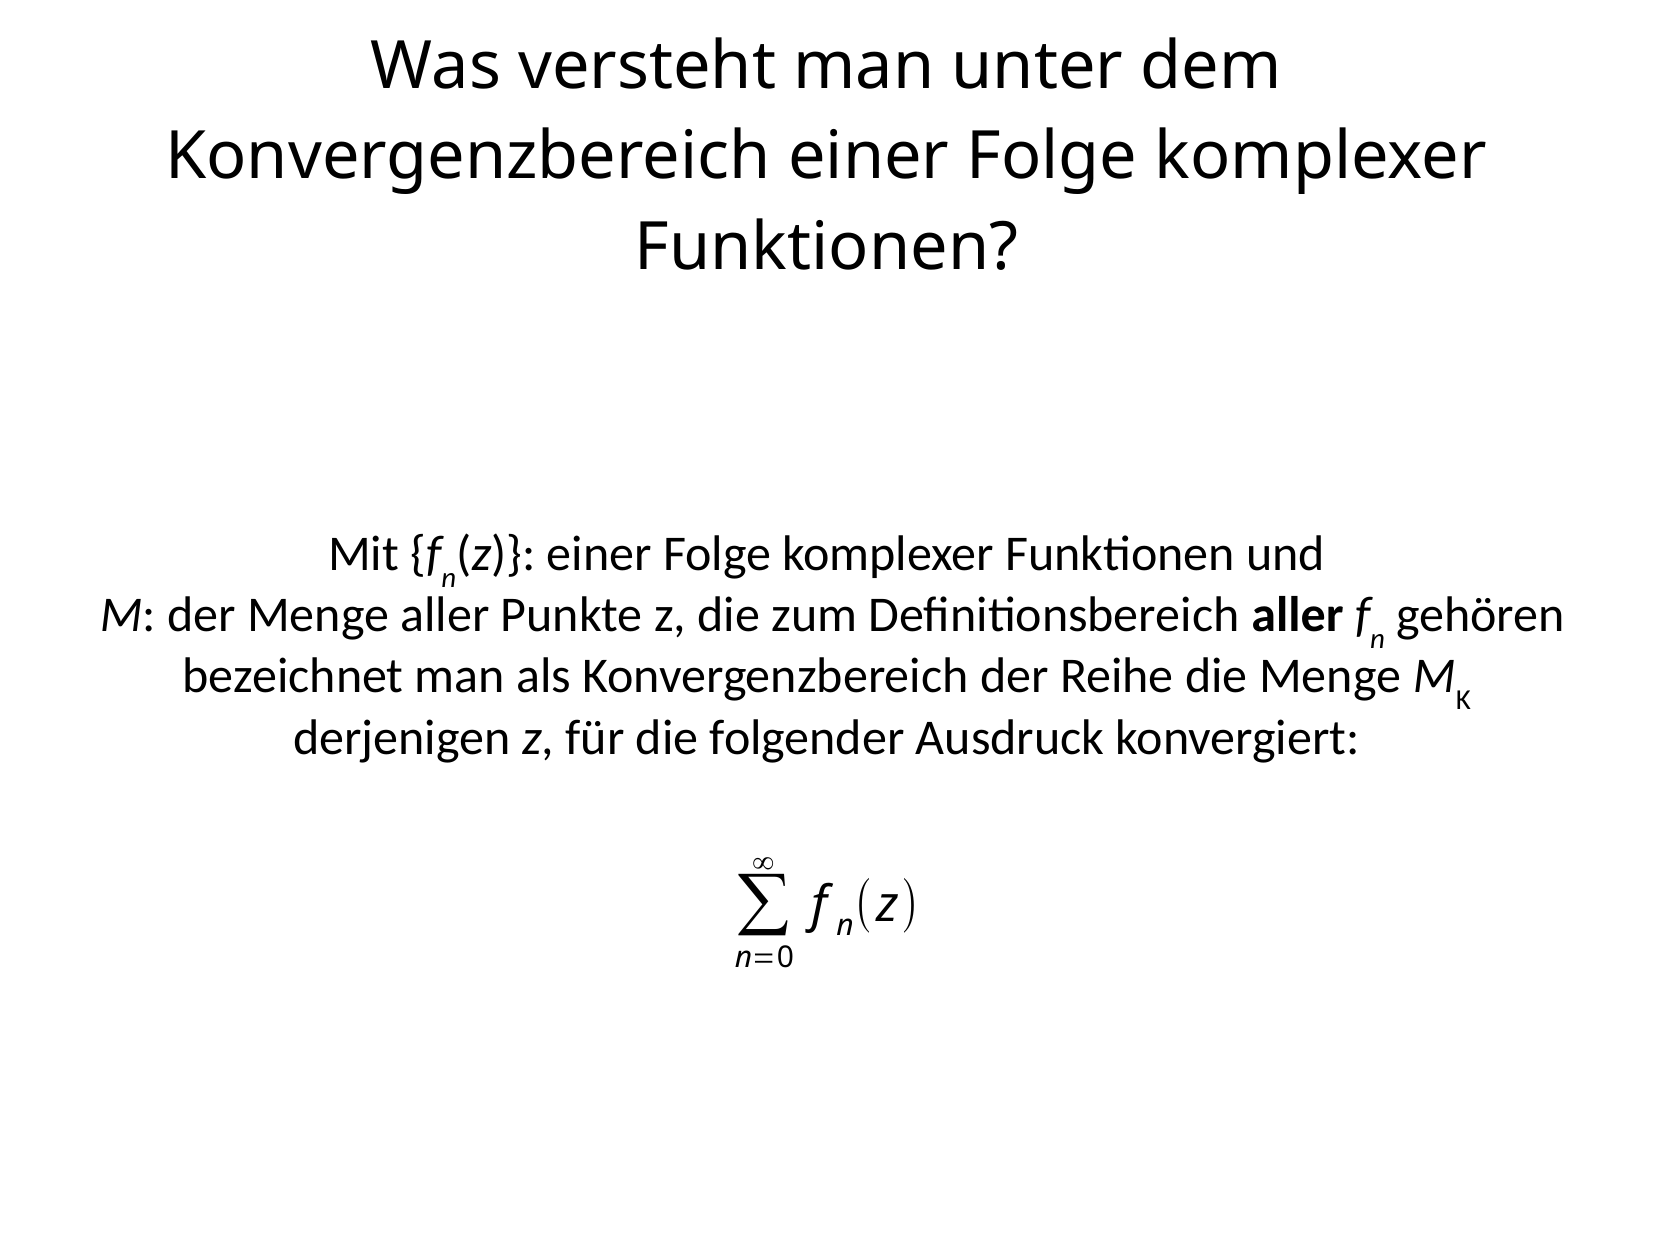

# Was versteht man unter dem Konvergenzbereich einer Folge komplexer Funktionen?
Mit {fn(z)}: einer Folge komplexer Funktionen und
 M: der Menge aller Punkte z, die zum Definitionsbereich aller fn gehören bezeichnet man als Konvergenzbereich der Reihe die Menge MK derjenigen z, für die folgender Ausdruck konvergiert: